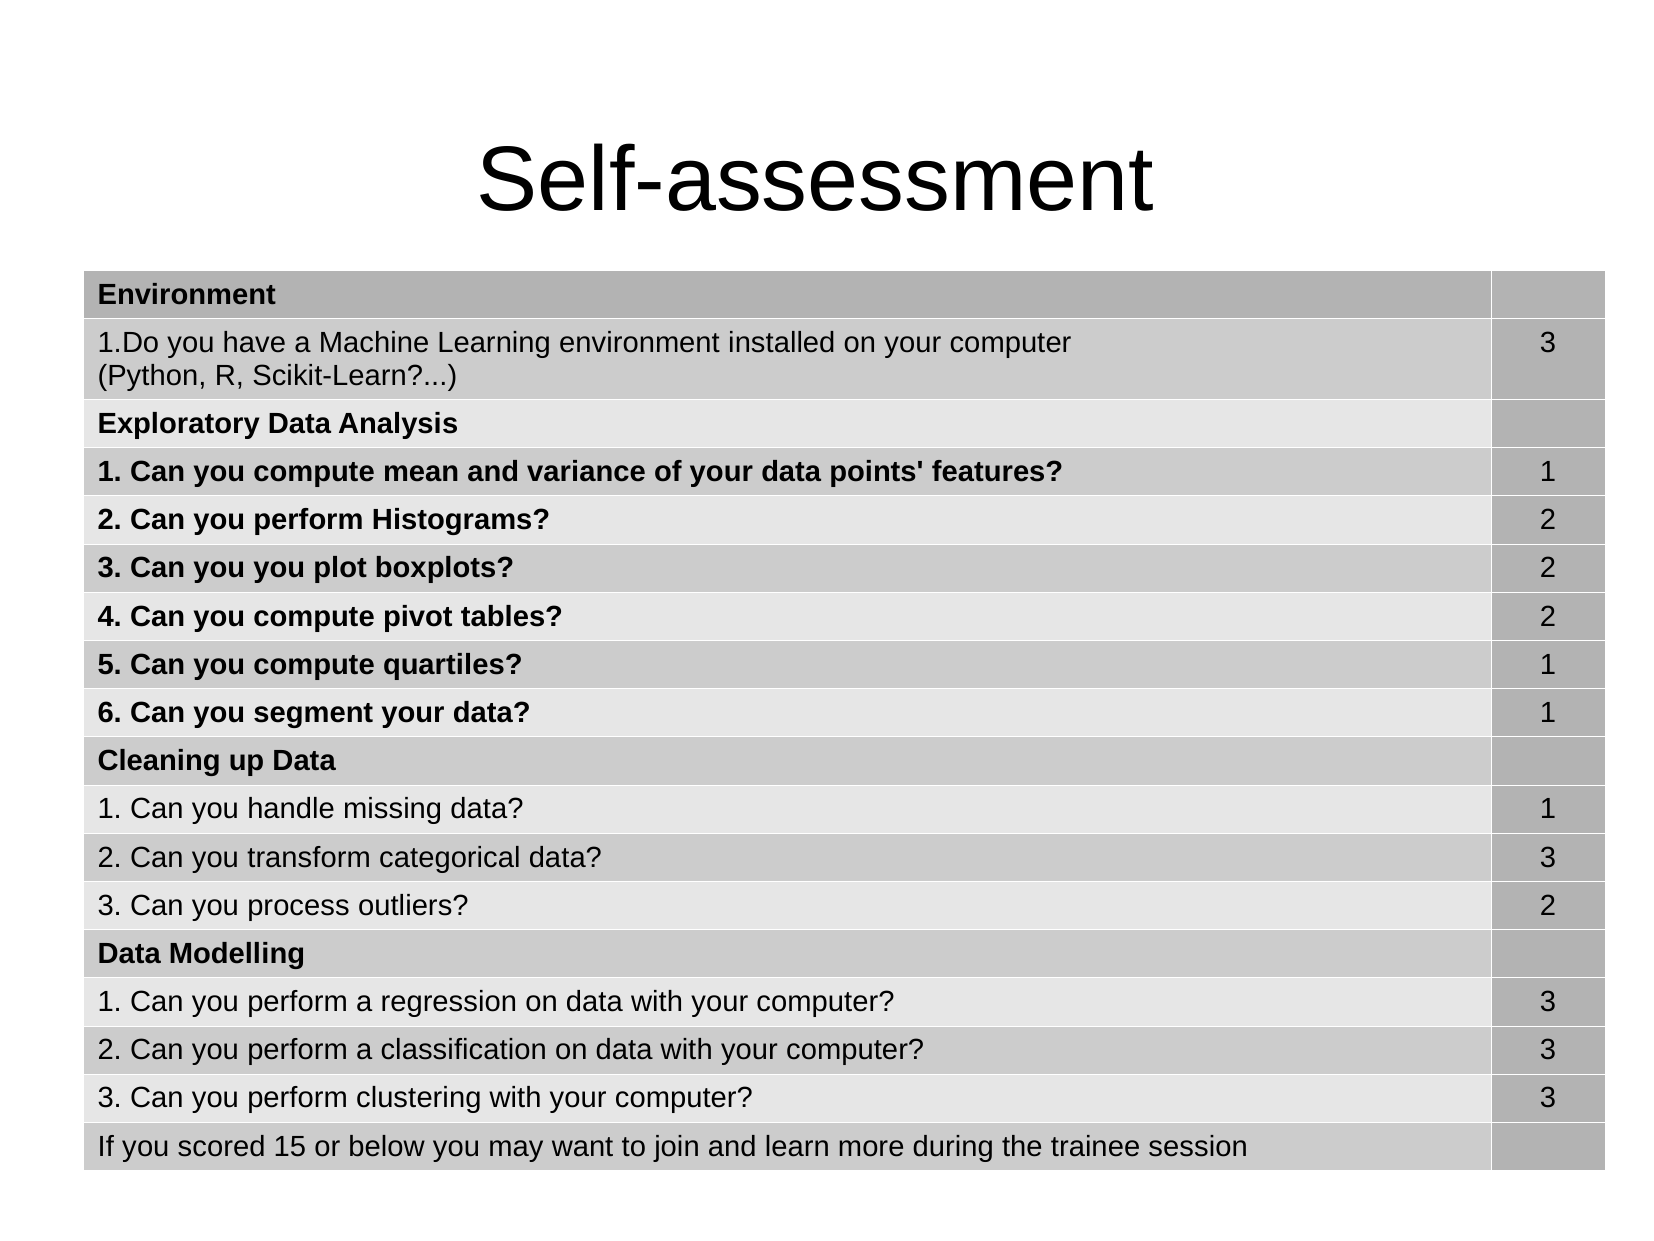

# Self-assessment
| Environment | |
| --- | --- |
| 1.Do you have a Machine Learning environment installed on your computer (Python, R, Scikit-Learn?...) | 3 |
| Exploratory Data Analysis | |
| 1. Can you compute mean and variance of your data points' features? | 1 |
| 2. Can you perform Histograms? | 2 |
| 3. Can you you plot boxplots? | 2 |
| 4. Can you compute pivot tables? | 2 |
| 5. Can you compute quartiles? | 1 |
| 6. Can you segment your data? | 1 |
| Cleaning up Data | |
| 1. Can you handle missing data? | 1 |
| 2. Can you transform categorical data? | 3 |
| 3. Can you process outliers? | 2 |
| Data Modelling | |
| 1. Can you perform a regression on data with your computer? | 3 |
| 2. Can you perform a classification on data with your computer? | 3 |
| 3. Can you perform clustering with your computer? | 3 |
| If you scored 15 or below you may want to join and learn more during the trainee session | |